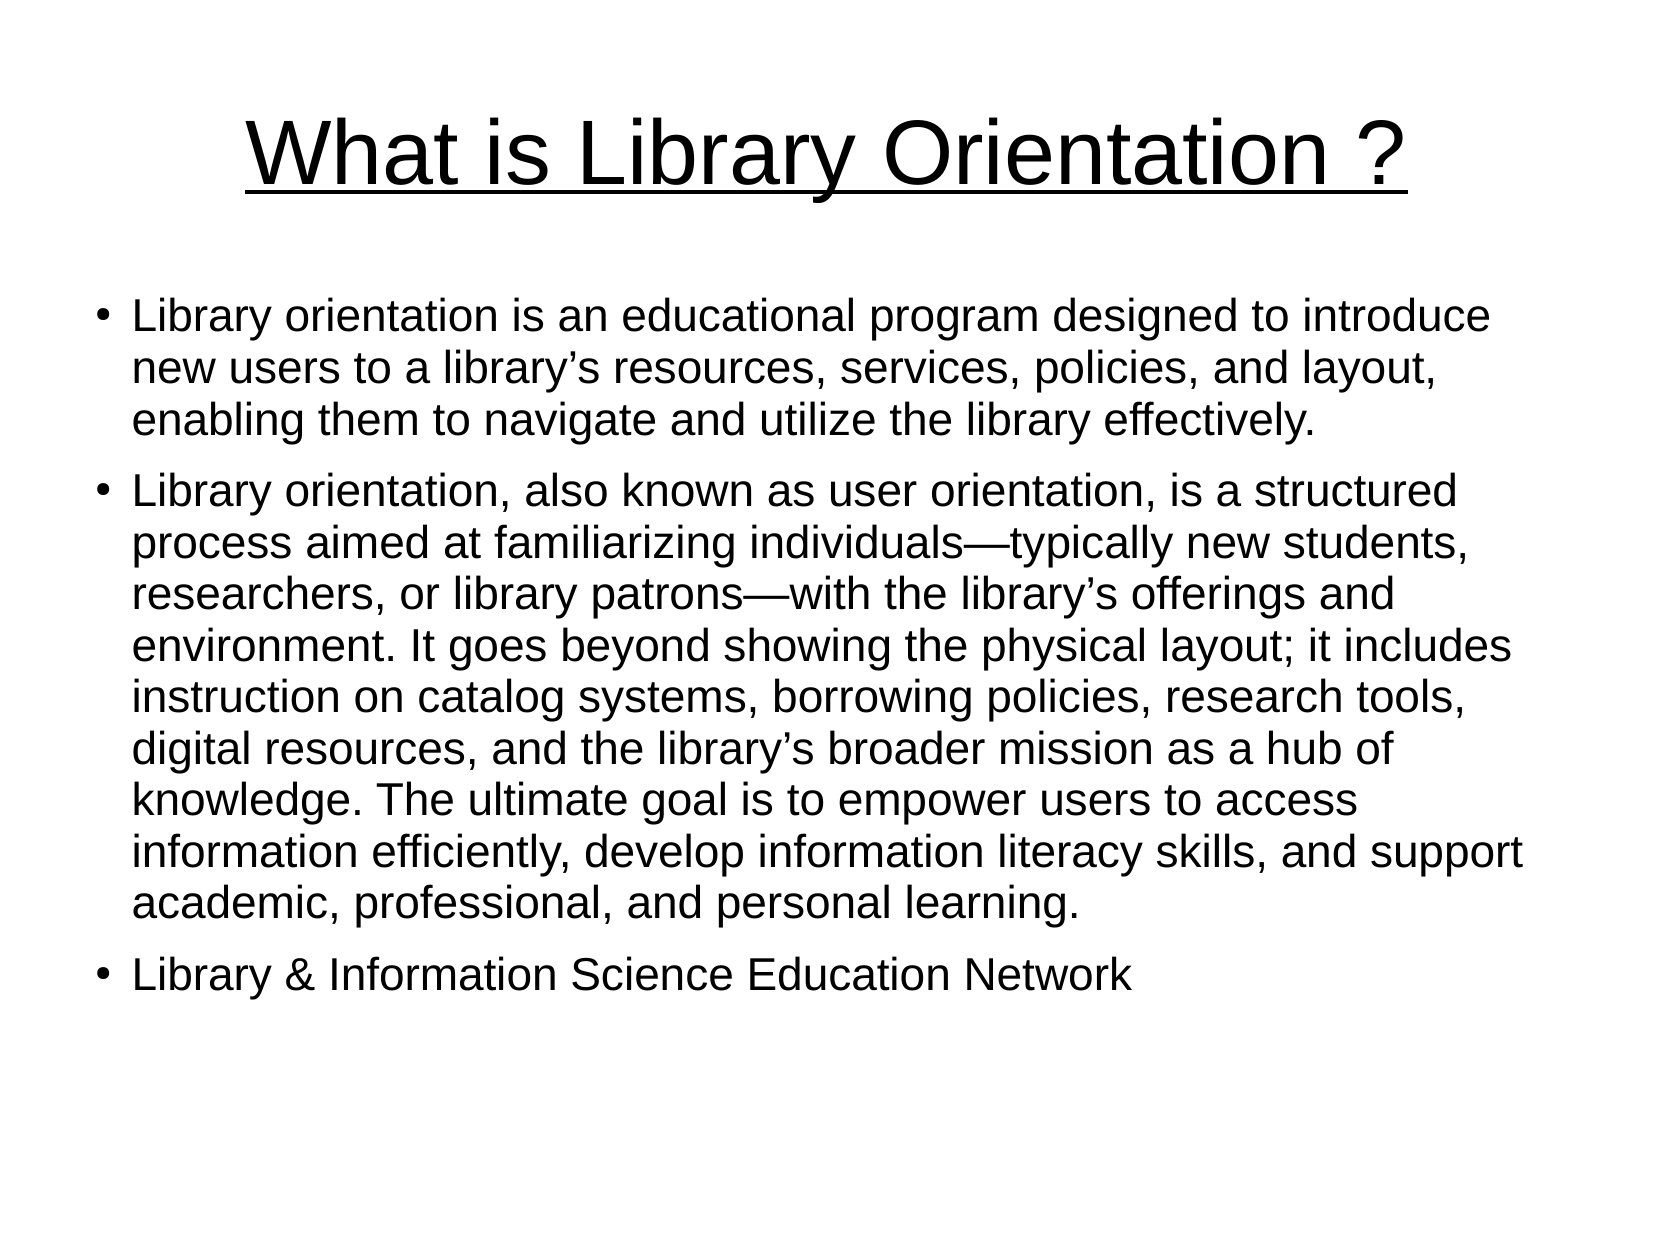

# What is Library Orientation ?
Library orientation is an educational program designed to introduce new users to a library’s resources, services, policies, and layout, enabling them to navigate and utilize the library effectively.
Library orientation, also known as user orientation, is a structured process aimed at familiarizing individuals—typically new students, researchers, or library patrons—with the library’s offerings and environment. It goes beyond showing the physical layout; it includes instruction on catalog systems, borrowing policies, research tools, digital resources, and the library’s broader mission as a hub of knowledge. The ultimate goal is to empower users to access information efficiently, develop information literacy skills, and support academic, professional, and personal learning.
Library & Information Science Education Network